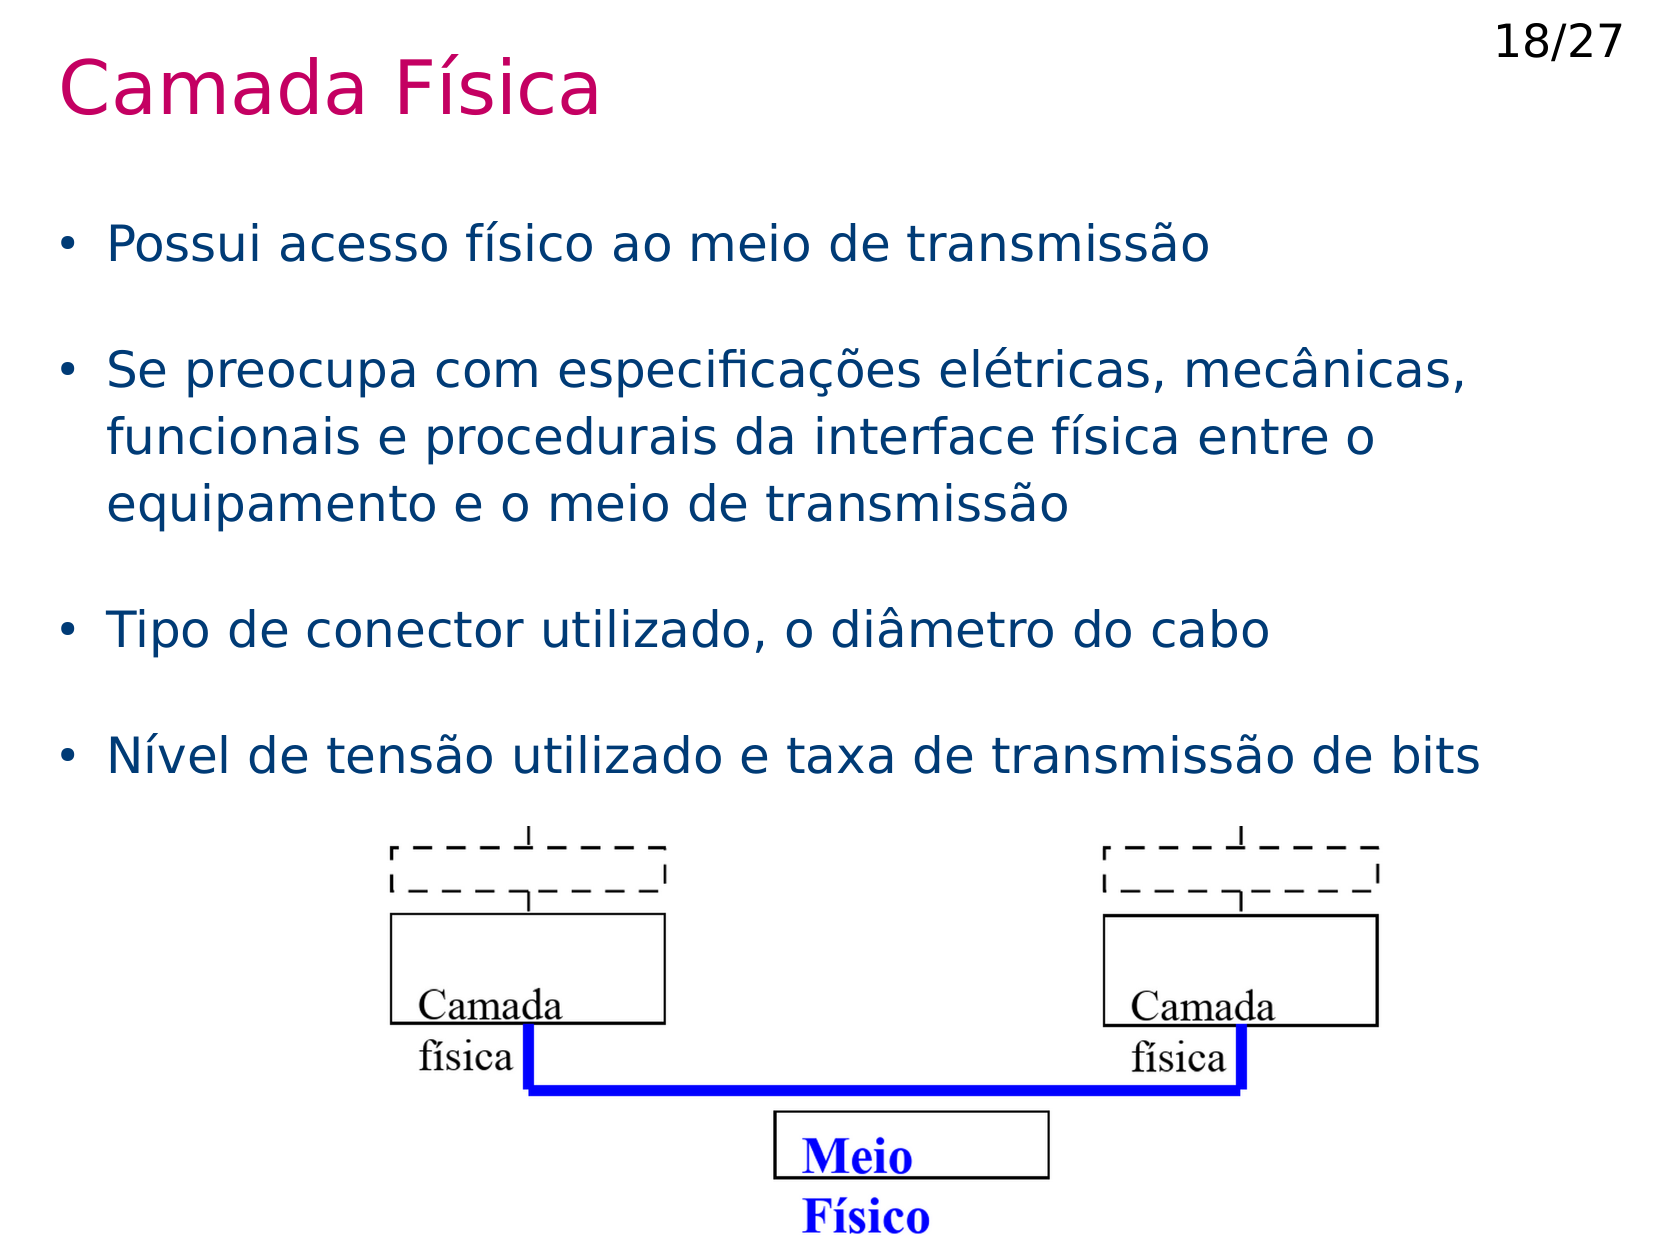

18
# Camada Física
Possui acesso físico ao meio de transmissão
Se preocupa com especificações elétricas, mecânicas, funcionais e procedurais da interface física entre o equipamento e o meio de transmissão
Tipo de conector utilizado, o diâmetro do cabo
Nível de tensão utilizado e taxa de transmissão de bits